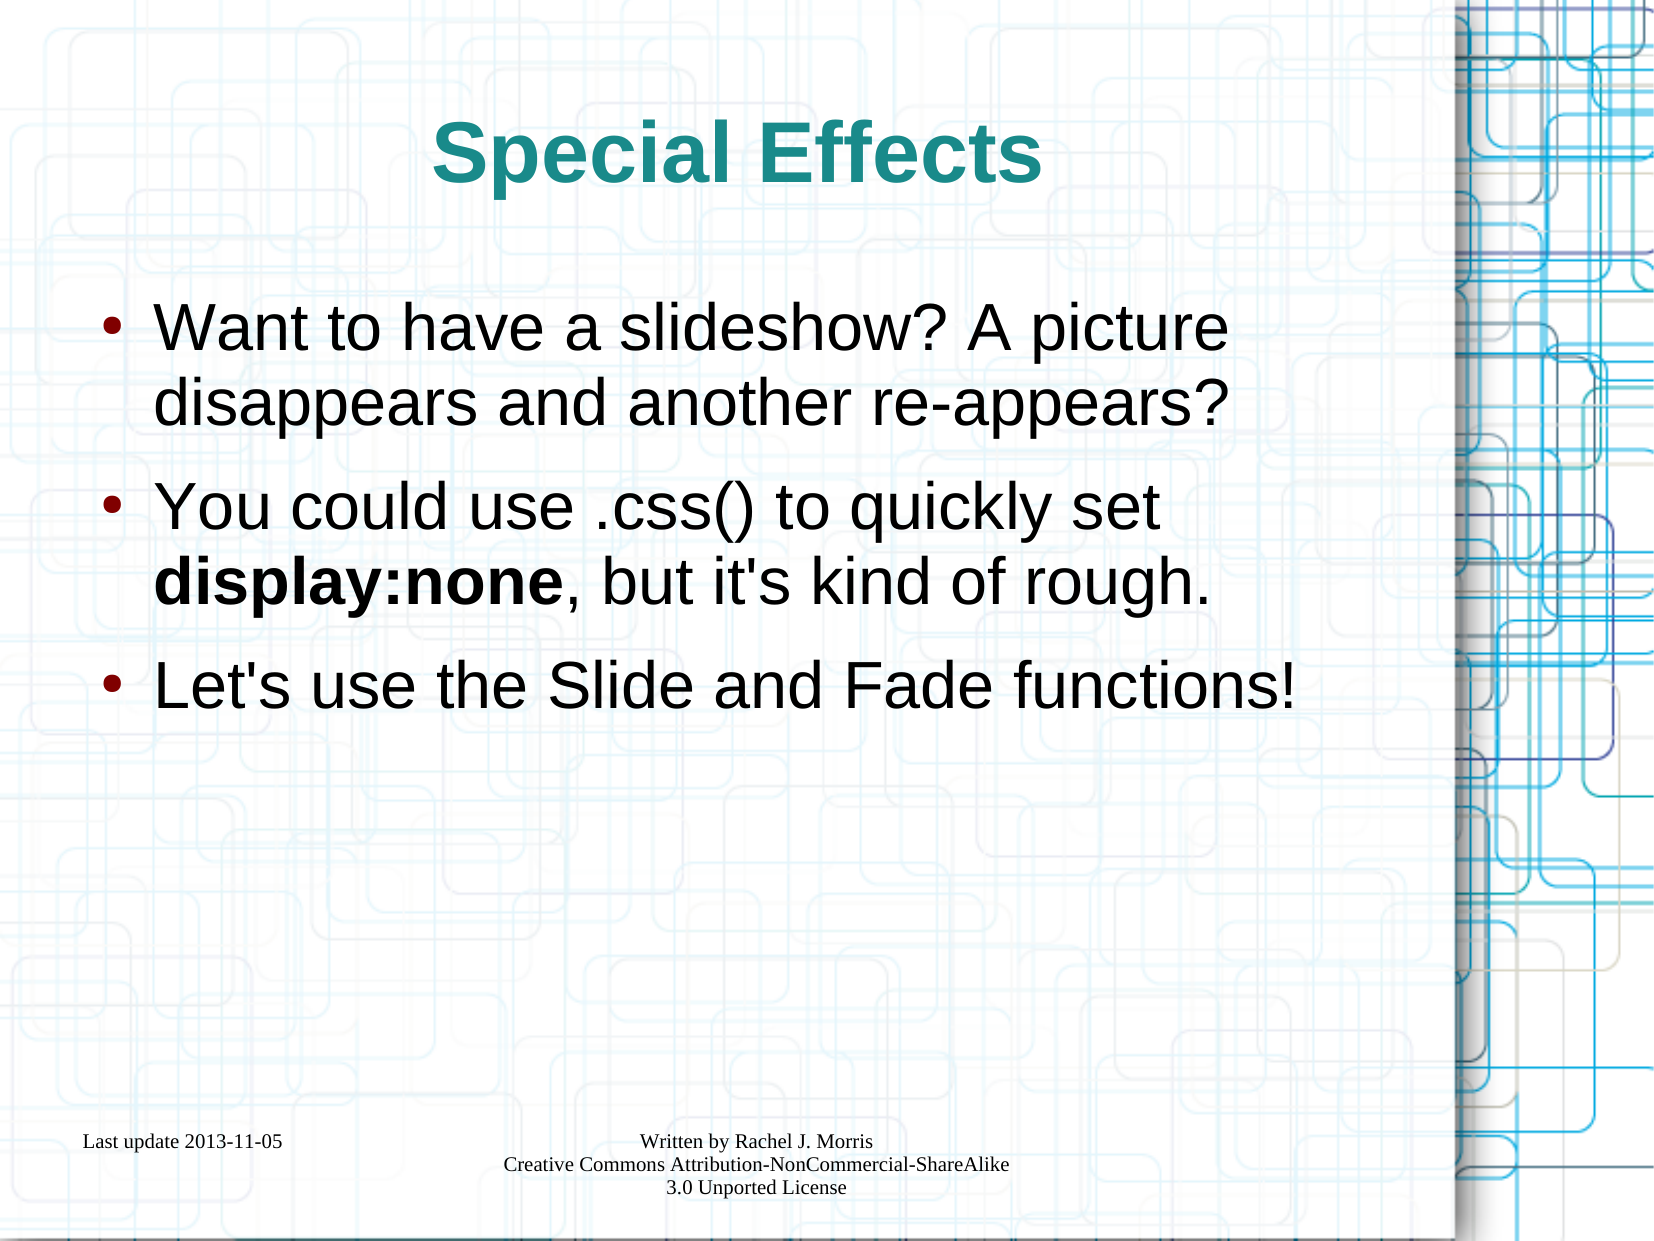

# Special Effects
Want to have a slideshow? A picture disappears and another re-appears?
You could use .css() to quickly set display:none, but it's kind of rough.
Let's use the Slide and Fade functions!